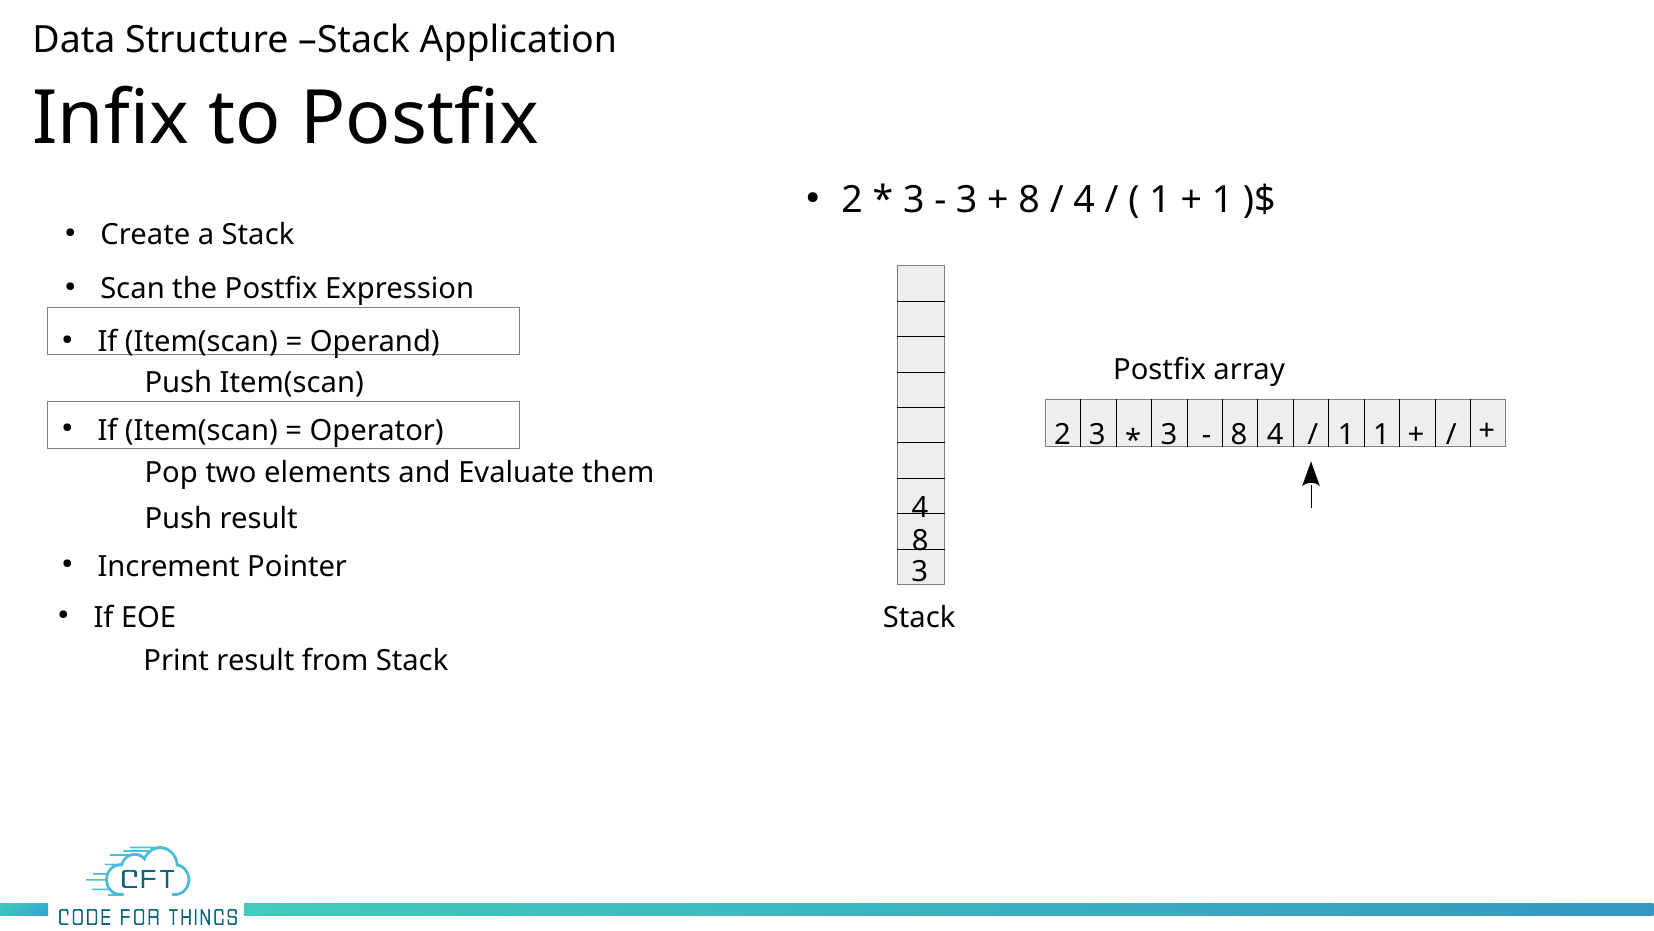

# Data Structure –Stack Application Infix to Postfix
2 * 3 - 3 + 8 / 4 / ( 1 + 1 )$
Create a Stack
Scan the Postfix Expression
If (Item(scan) = Operand)
Postfix array
+
+
/
2
3
1
-
/
1
8
4
3
*
Push Item(scan)
If (Item(scan) = Operator)
Pop two elements and Evaluate them
4
Push result
8
Increment Pointer
3
If EOE
Stack
Print result from Stack